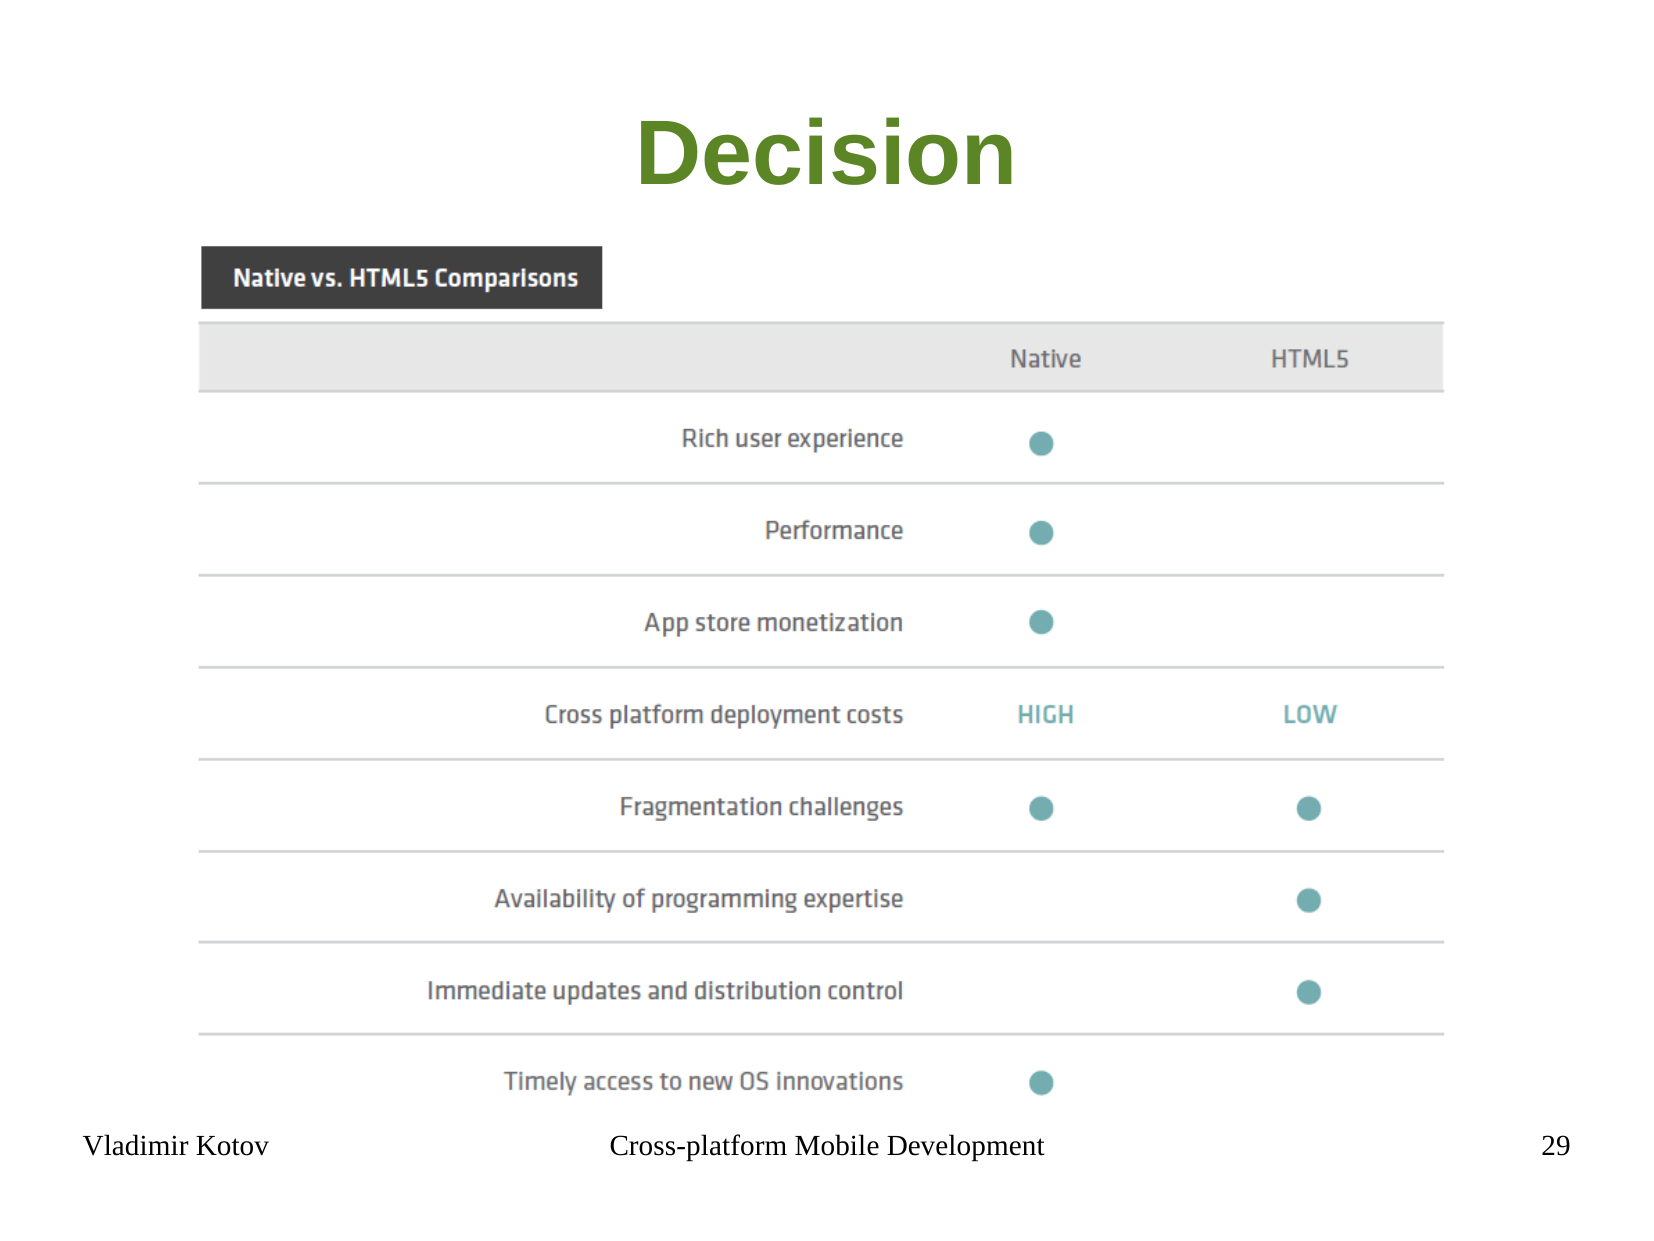

# Decision
Vladimir Kotov
Cross-platform Mobile Development
29